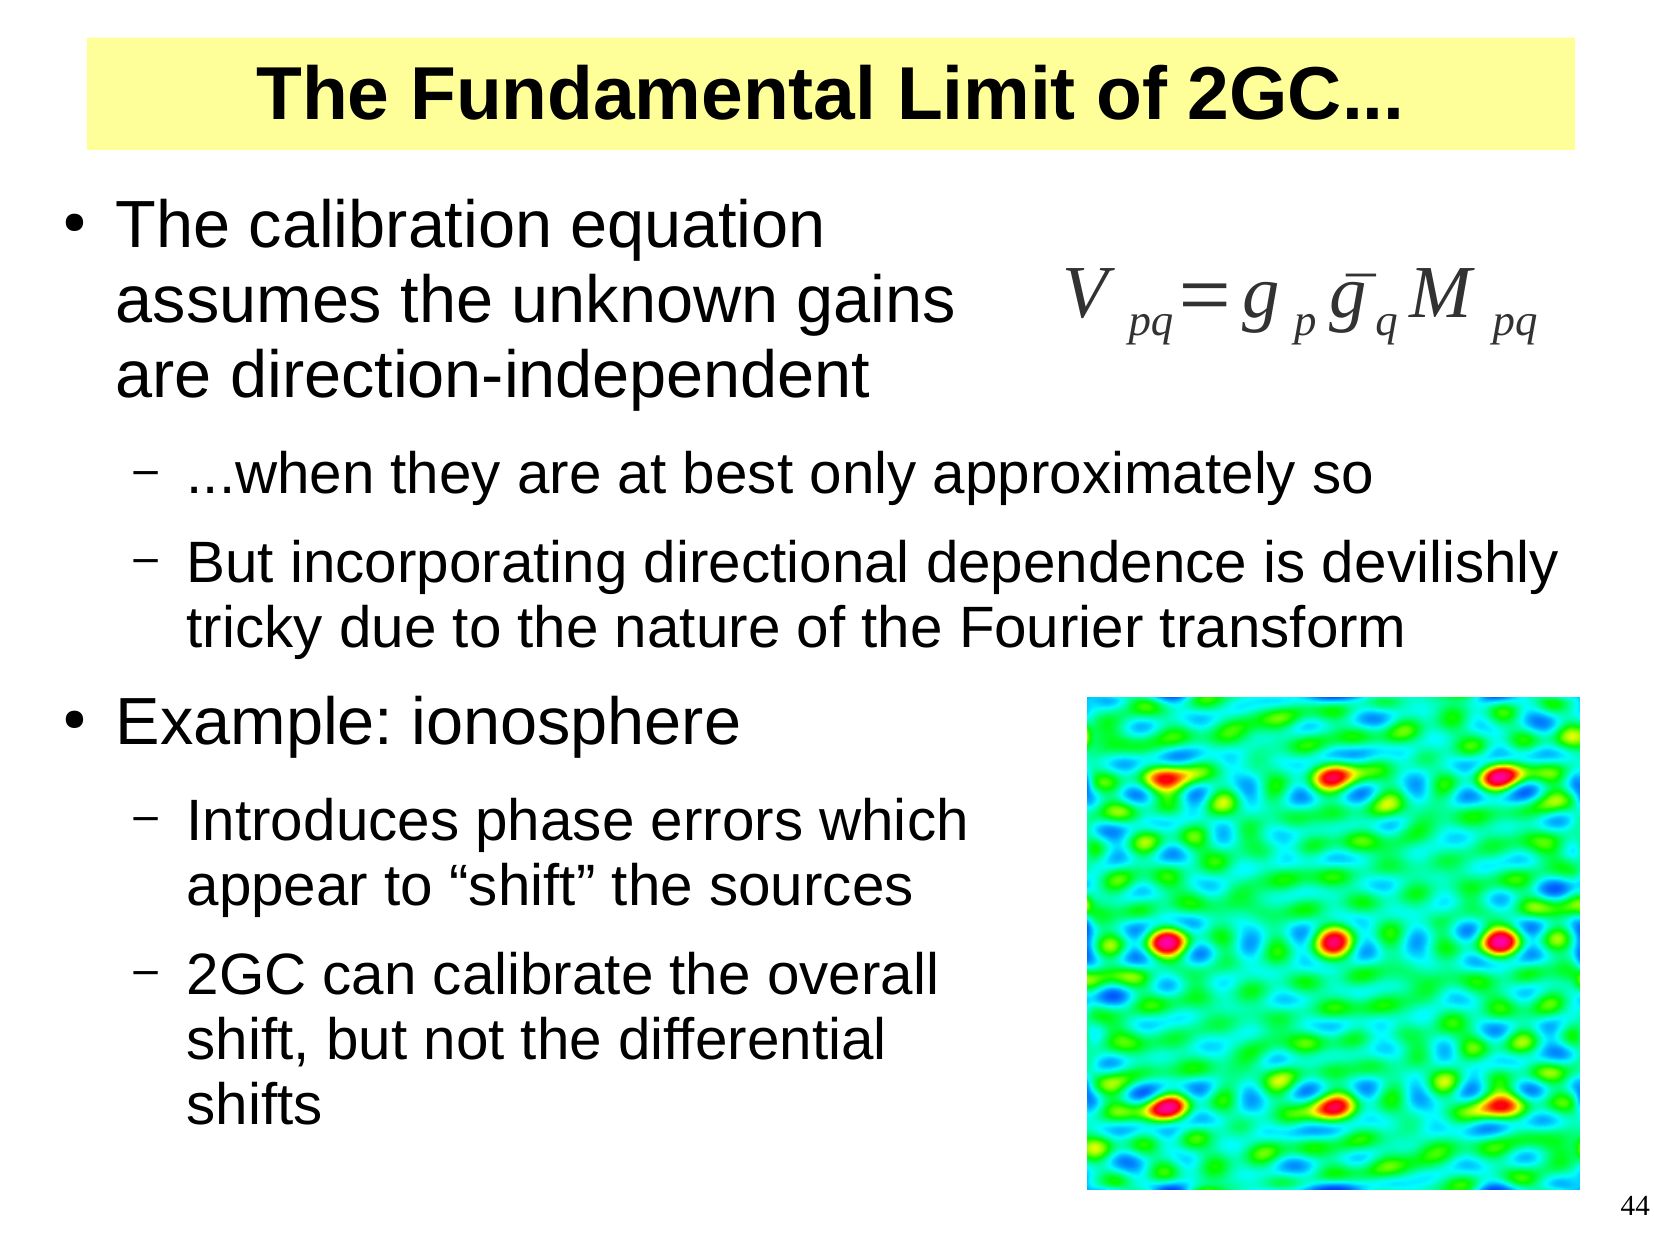

# The Fundamental Limit of 2GC...
The calibration equation
assumes the unknown gains
are direction-independent
...when they are at best only approximately so
But incorporating directional dependence is devilishly tricky due to the nature of the Fourier transform
Example: ionosphere
Introduces phase errors which
appear to “shift” the sources
2GC can calibrate the overall
shift, but not the differential
shifts
44